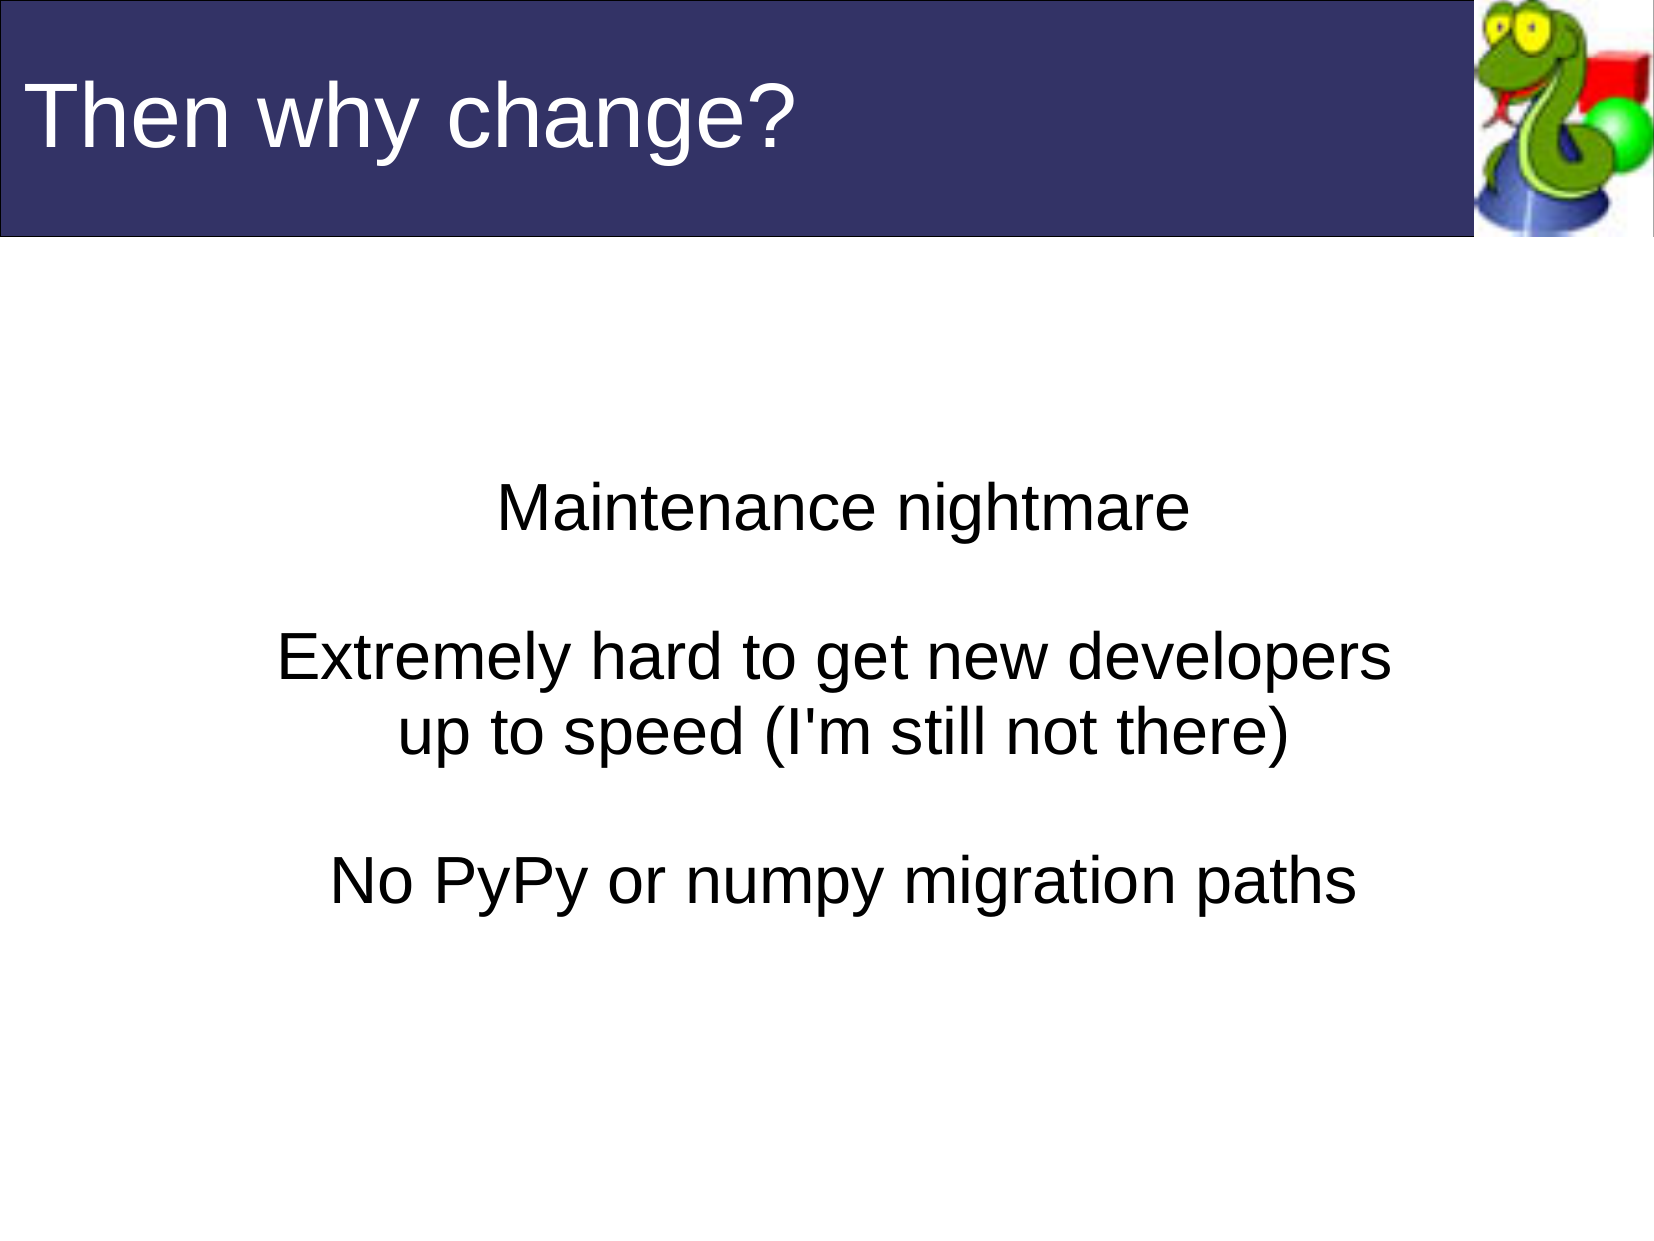

# Then why change?
Maintenance nightmare
Extremely hard to get new developers
up to speed (I'm still not there)
No PyPy or numpy migration paths